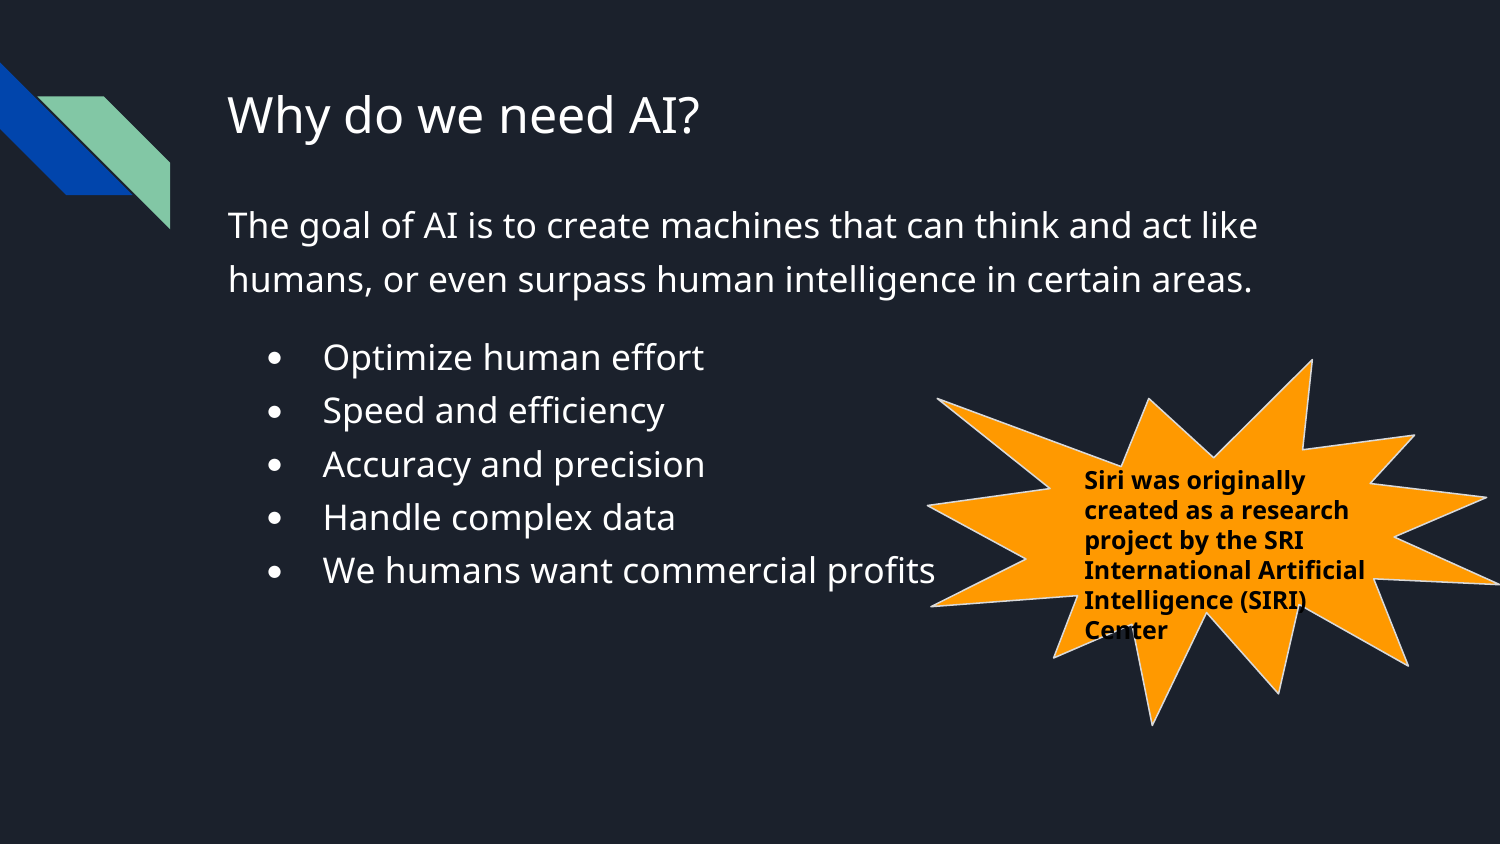

# Why do we need AI?
The goal of AI is to create machines that can think and act like humans, or even surpass human intelligence in certain areas.
Optimize human effort
Speed and efficiency
Accuracy and precision
Handle complex data
We humans want commercial profits
Siri was originally created as a research project by the SRI International Artificial Intelligence (SIRI) Center